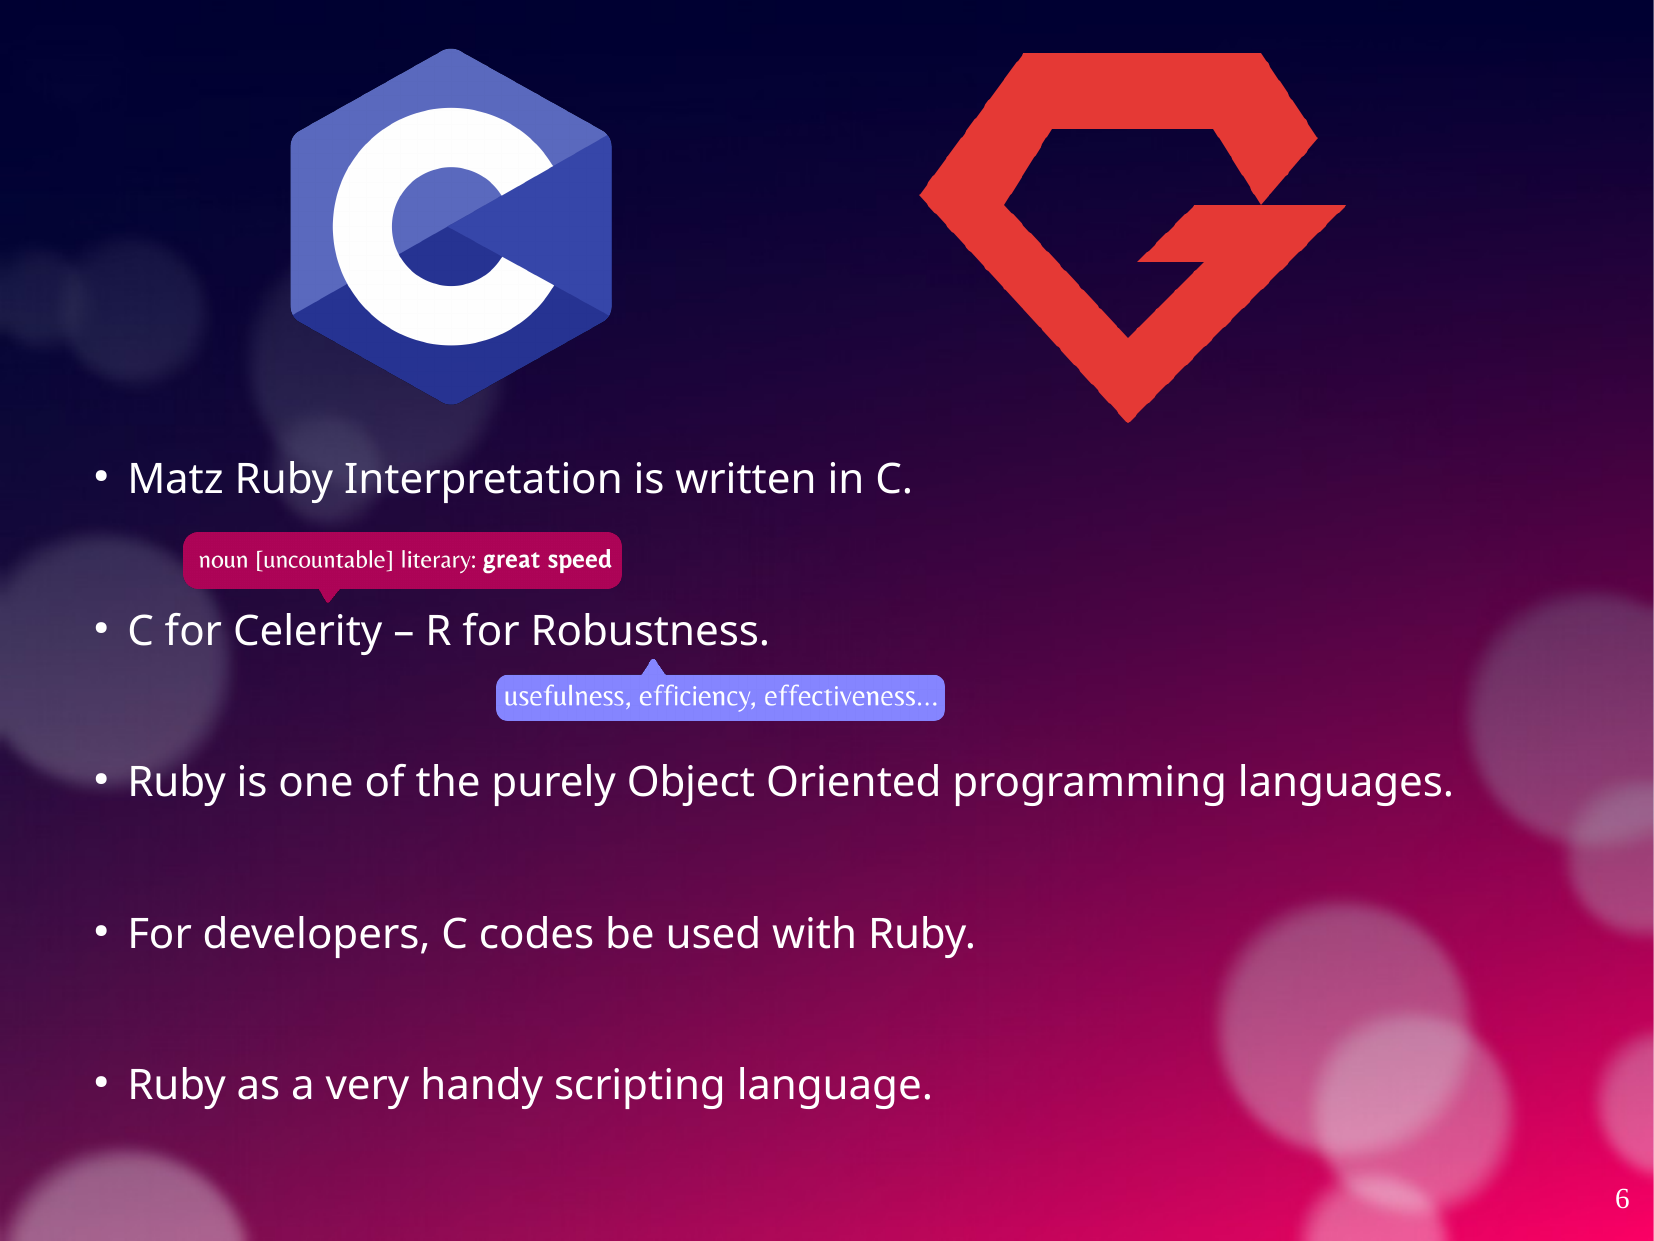

# Matz Ruby Interpretation is written in C.
C for Celerity – R for Robustness.
Ruby is one of the purely Object Oriented programming languages.
For developers, C codes be used with Ruby.
Ruby as a very handy scripting language.
6